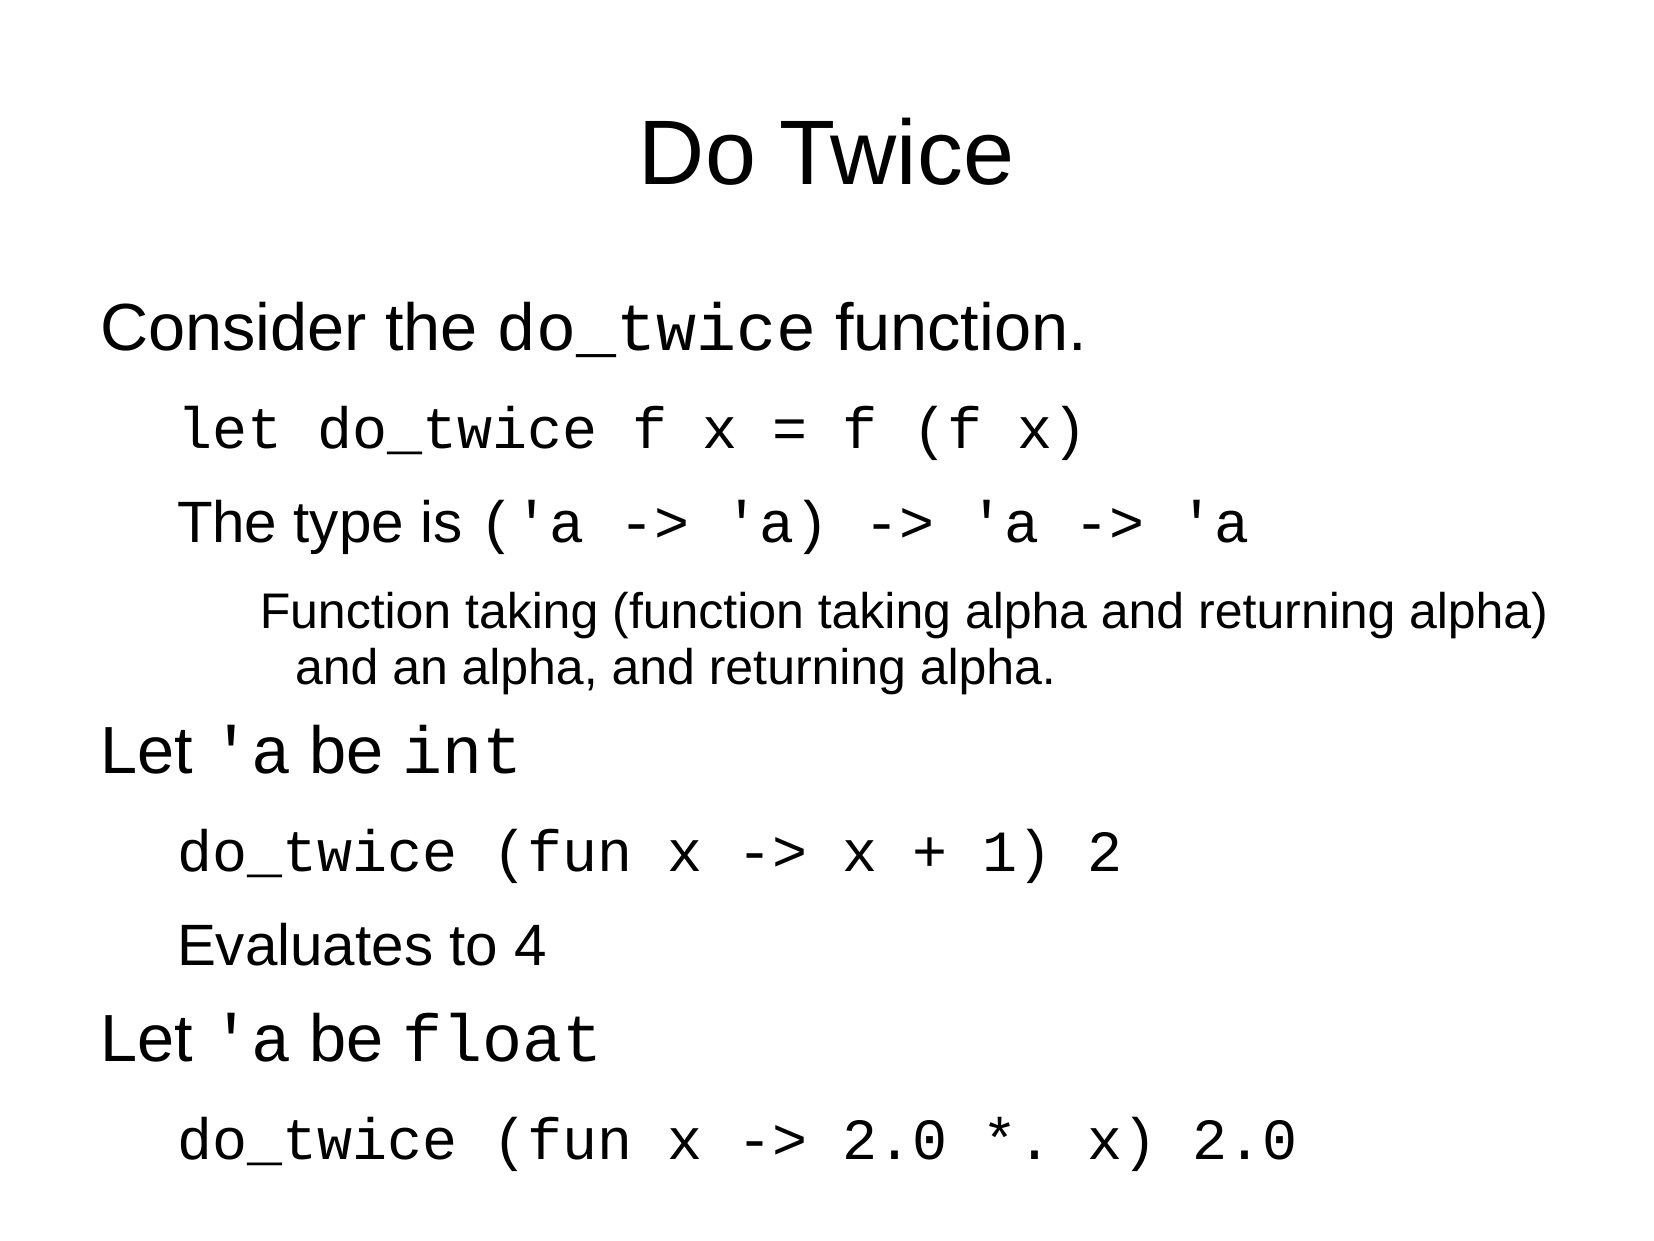

# Do Twice
Consider the do_twice function.
let do_twice f x = f (f x)
The type is ('a -> 'a) -> 'a -> 'a
Function taking (function taking alpha and returning alpha) and an alpha, and returning alpha.
Let 'a be int
do_twice (fun x -> x + 1) 2
Evaluates to 4
Let 'a be float
do_twice (fun x -> 2.0 *. x) 2.0